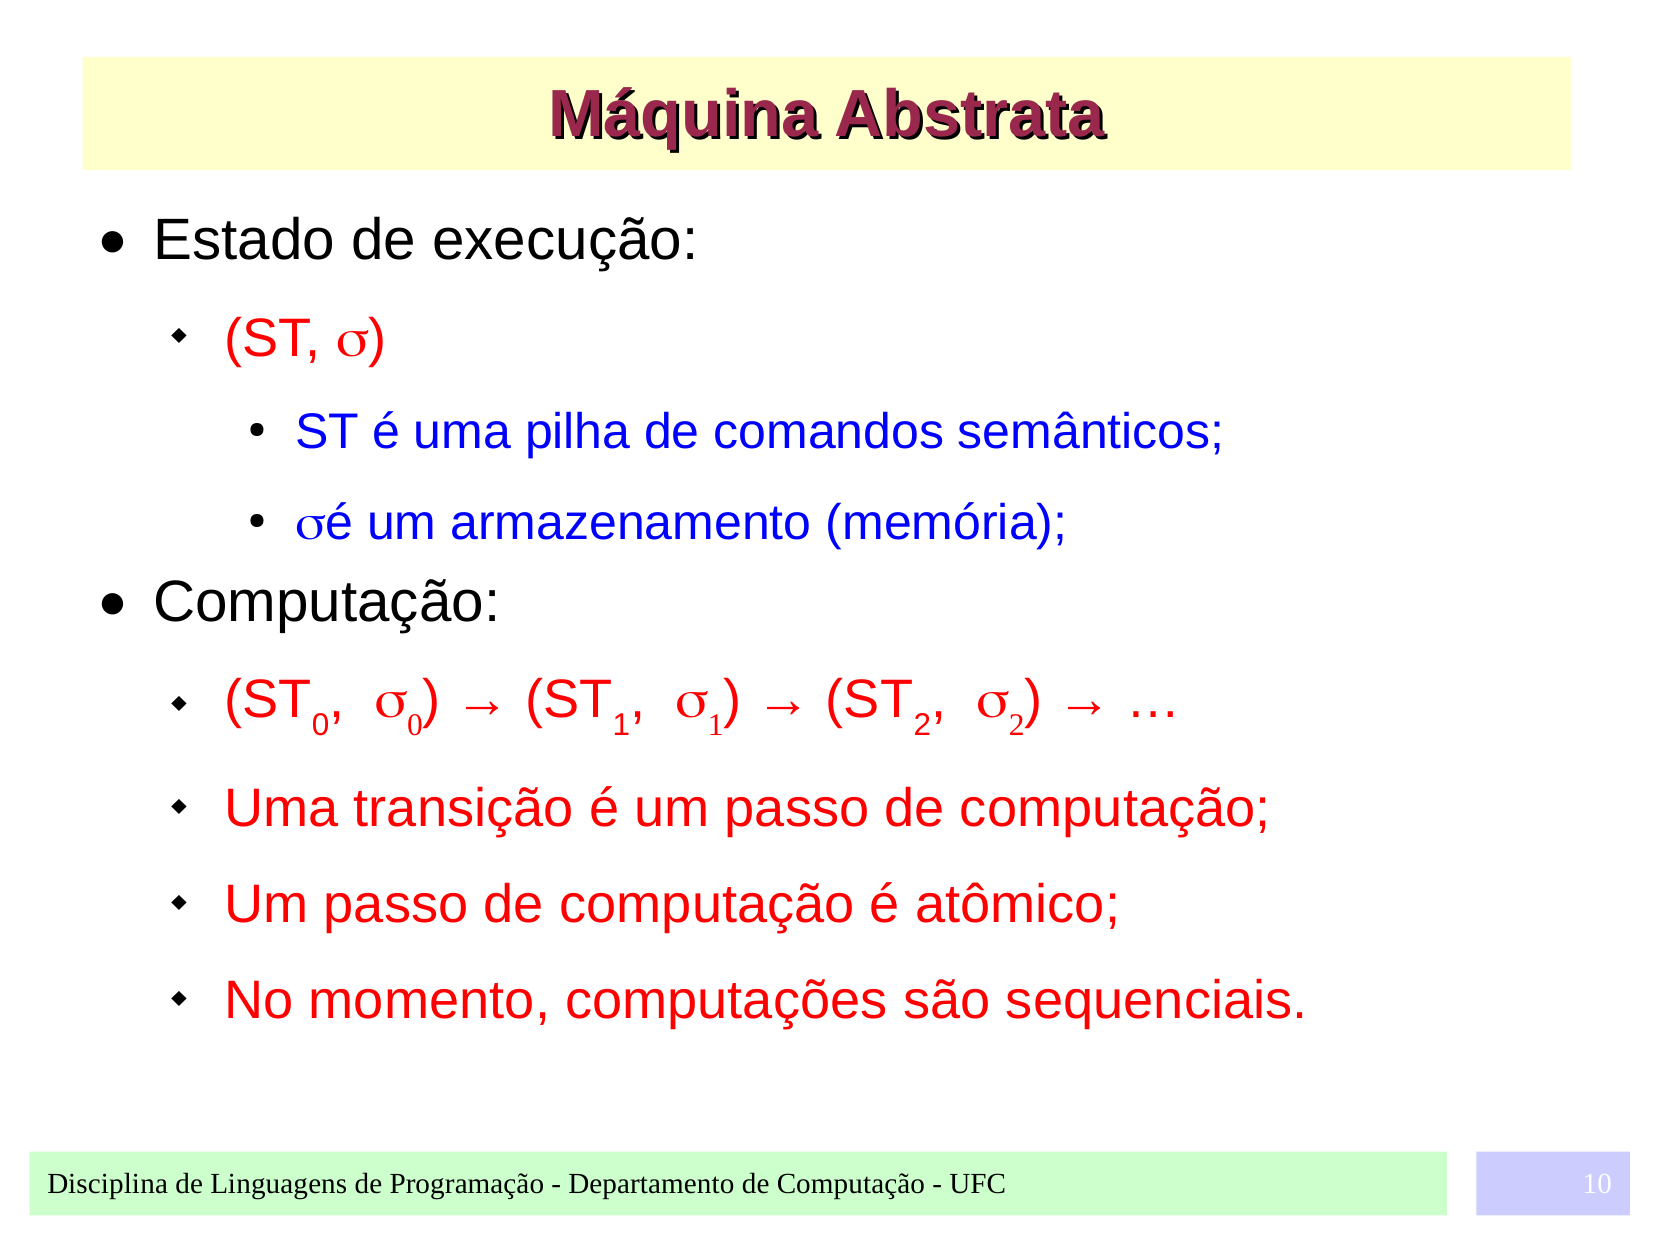

# Máquina Abstrata
Estado de execução:
(ST, s)
ST é uma pilha de comandos semânticos;
sé um armazenamento (memória);
Computação:
(ST0, s0) → (ST1, s1) → (ST2, s2) → …
Uma transição é um passo de computação;
Um passo de computação é atômico;
No momento, computações são sequenciais.
Disciplina de Linguagens de Programação - Departamento de Computação - UFC
10